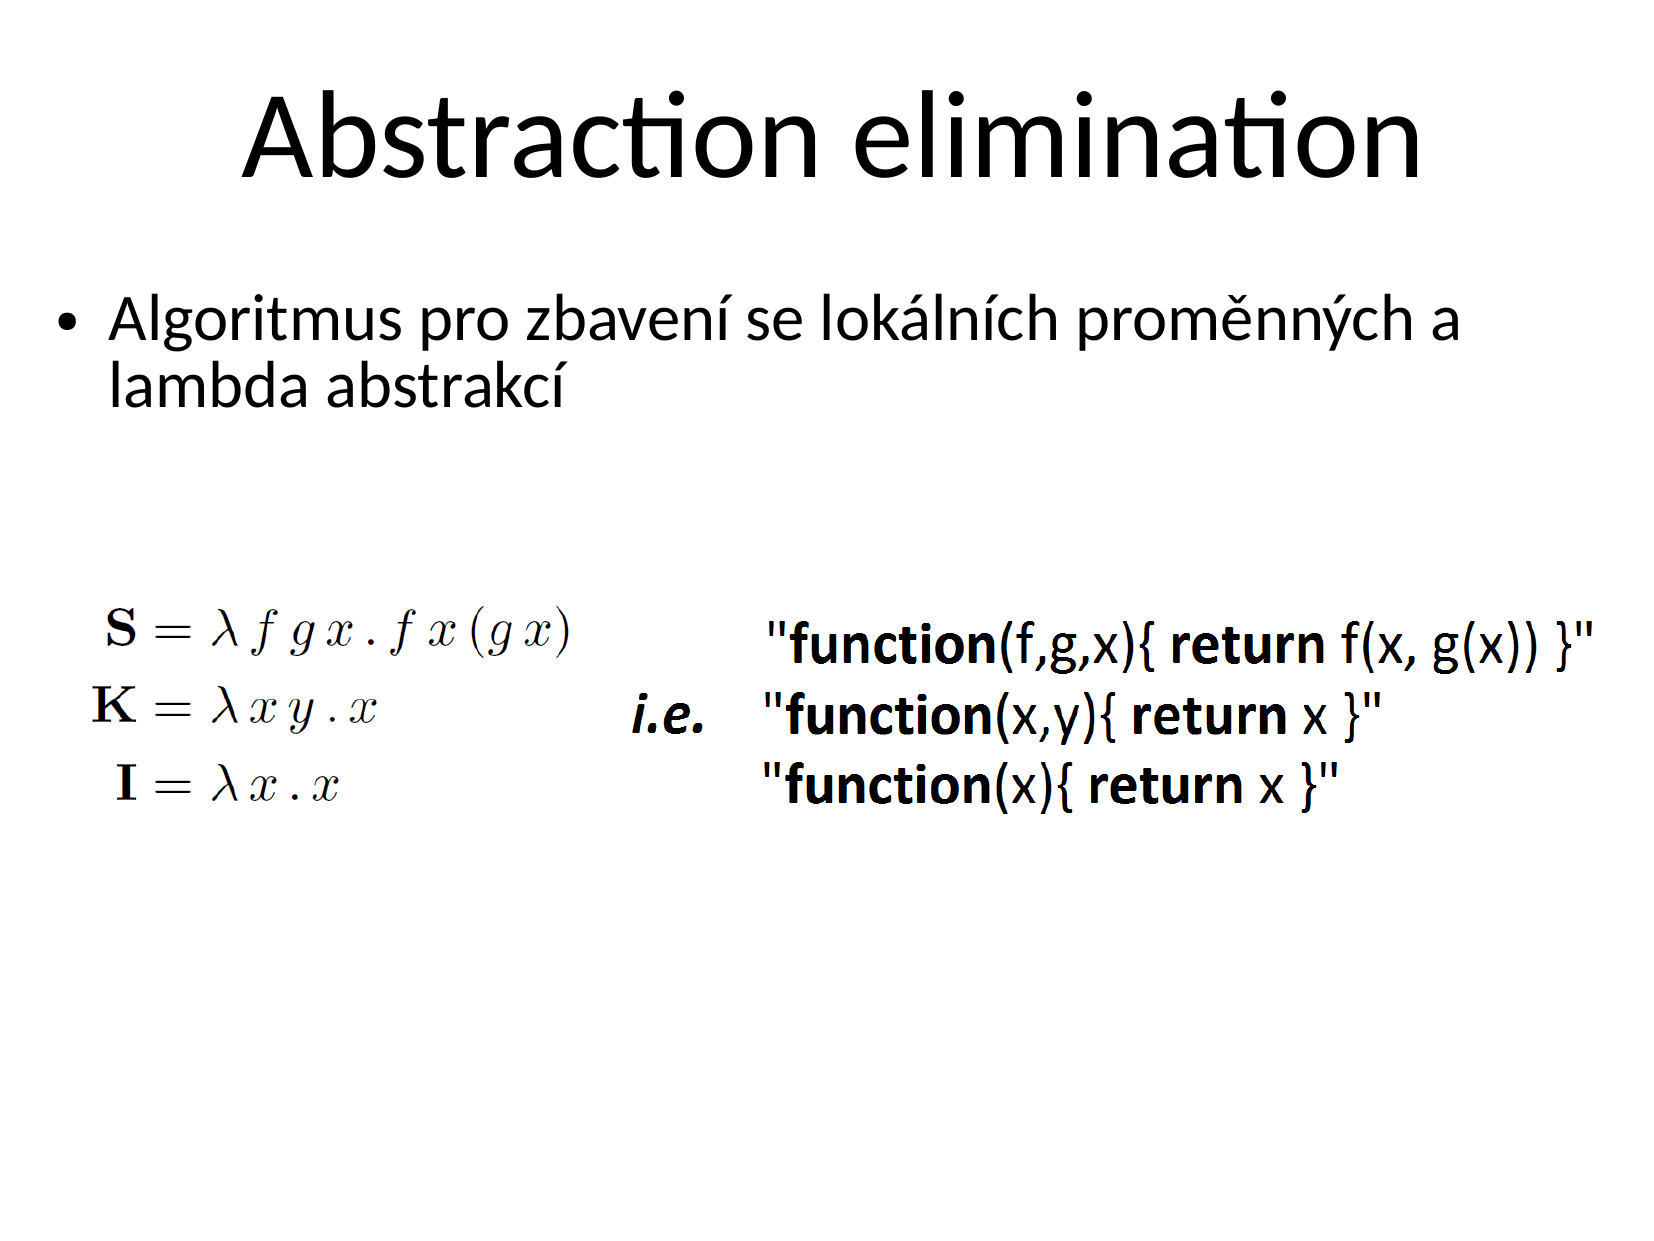

# Abstraction elimination
Algoritmus pro zbavení se lokálních proměnných a lambda abstrakcí